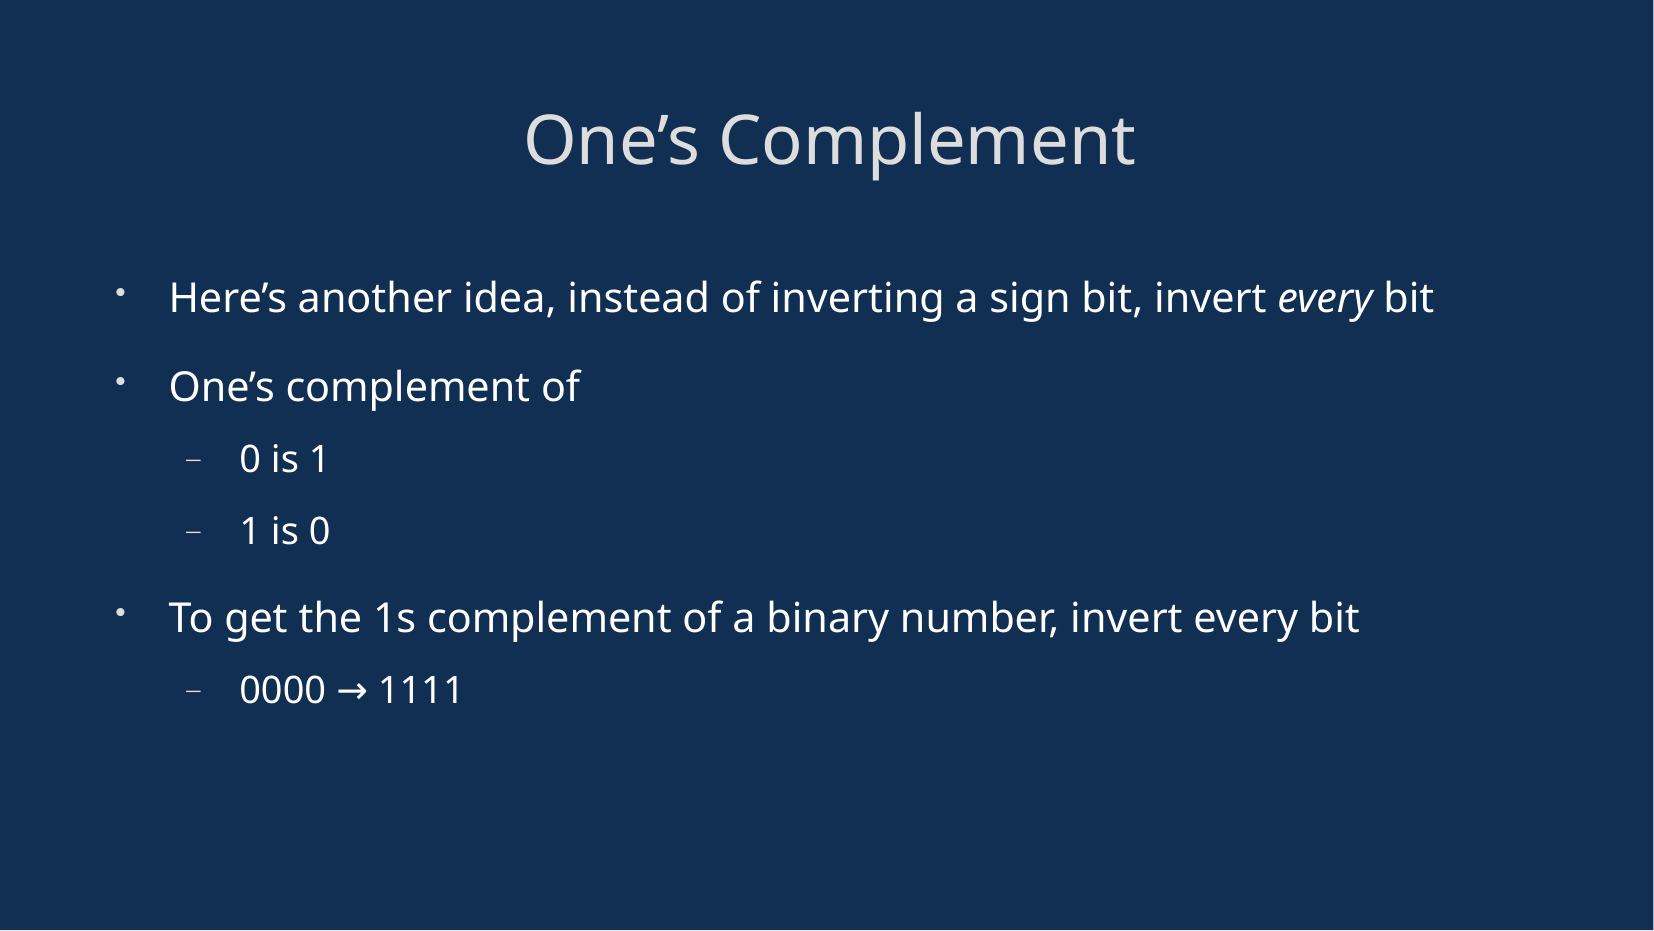

# One’s Complement
Here’s another idea, instead of inverting a sign bit, invert every bit
One’s complement of
0 is 1
1 is 0
To get the 1s complement of a binary number, invert every bit
0000 → 1111